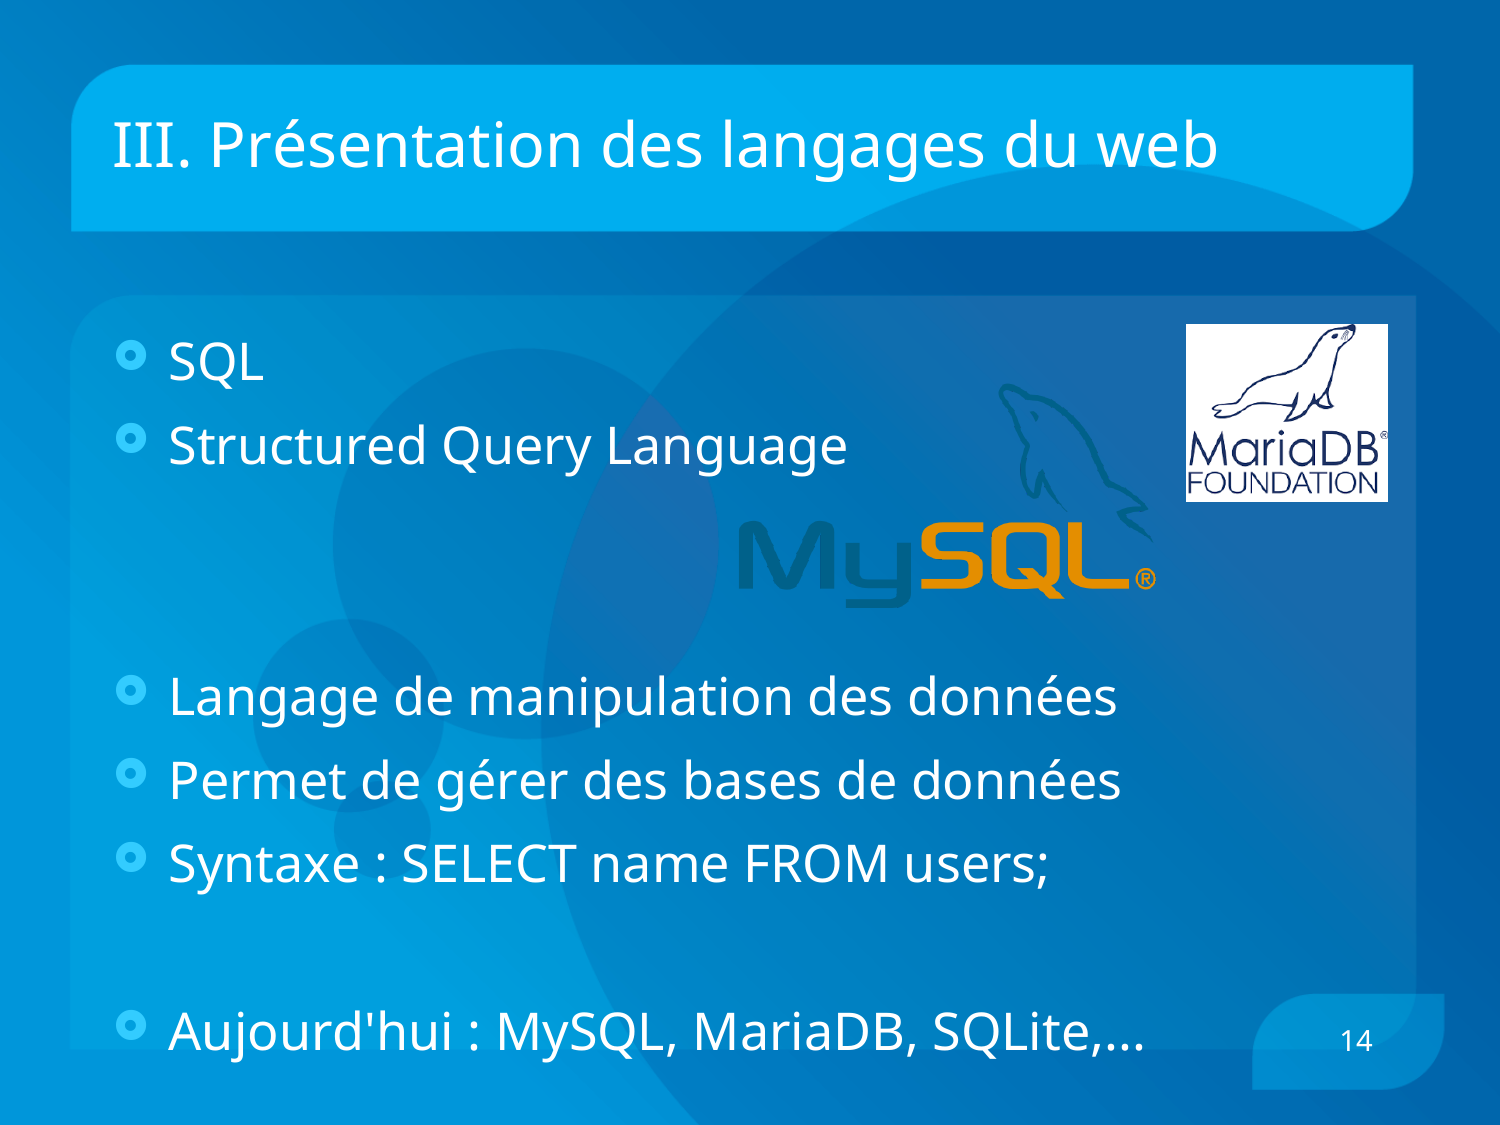

# III. Présentation des langages du web
SQL
Structured Query Language
Langage de manipulation des données
Permet de gérer des bases de données
Syntaxe : SELECT name FROM users;
Aujourd'hui : MySQL, MariaDB, SQLite,...
14